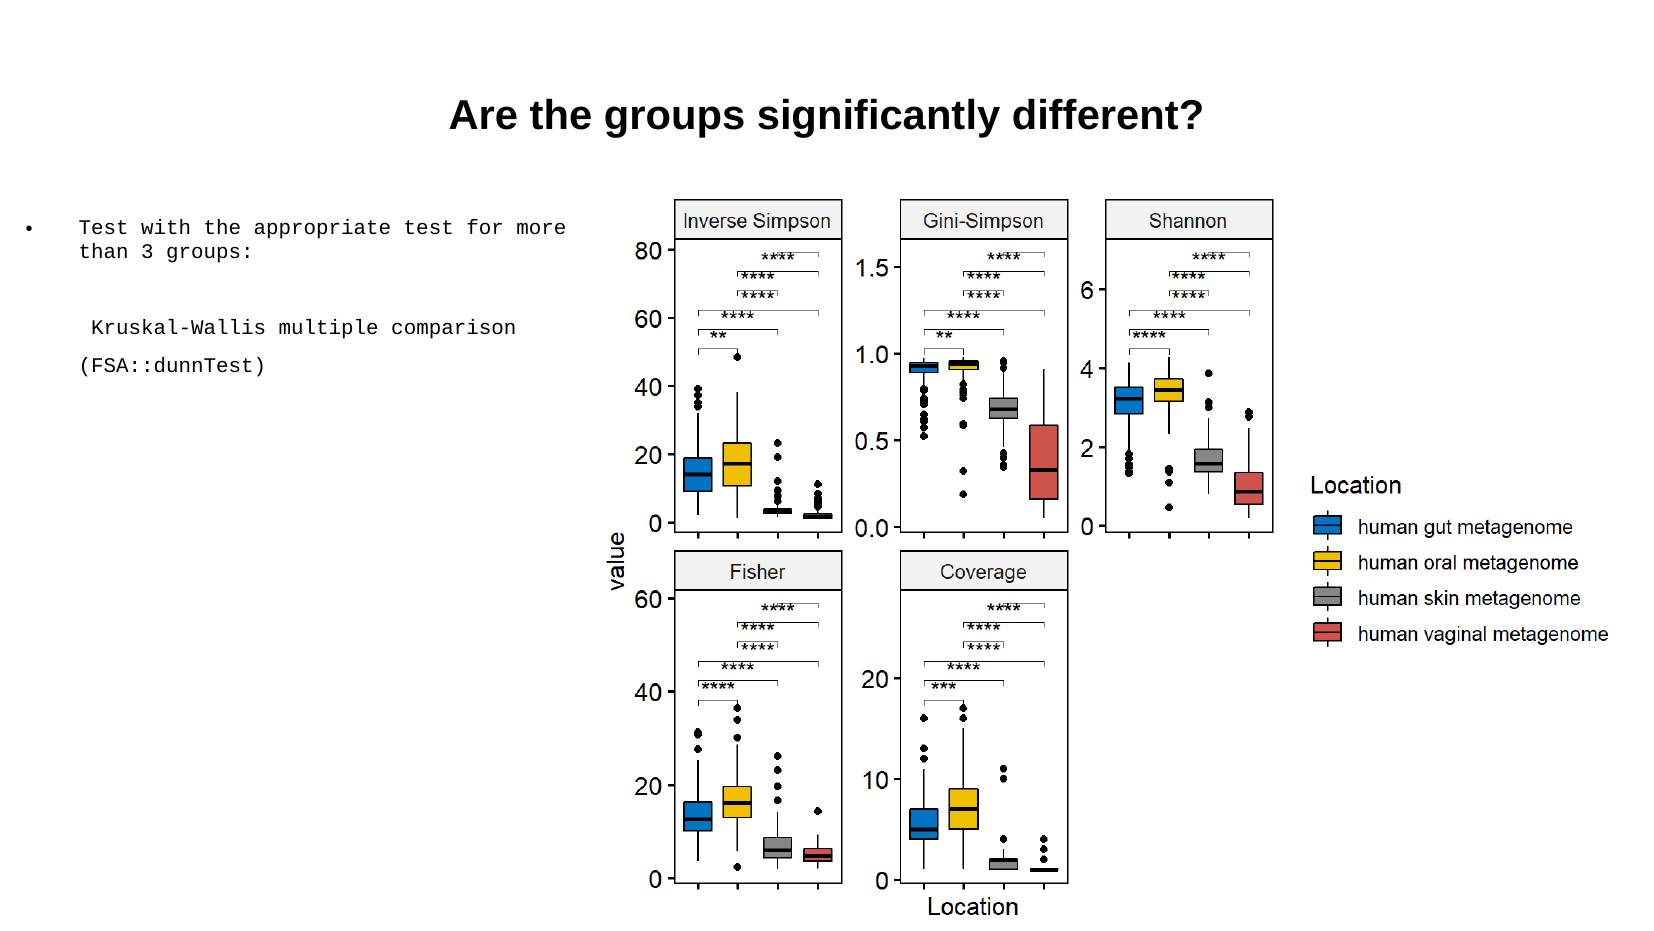

# Are the groups significantly different?
Test with the appropriate test for more than 3 groups:
 Kruskal-Wallis multiple comparison
(FSA::dunnTest)